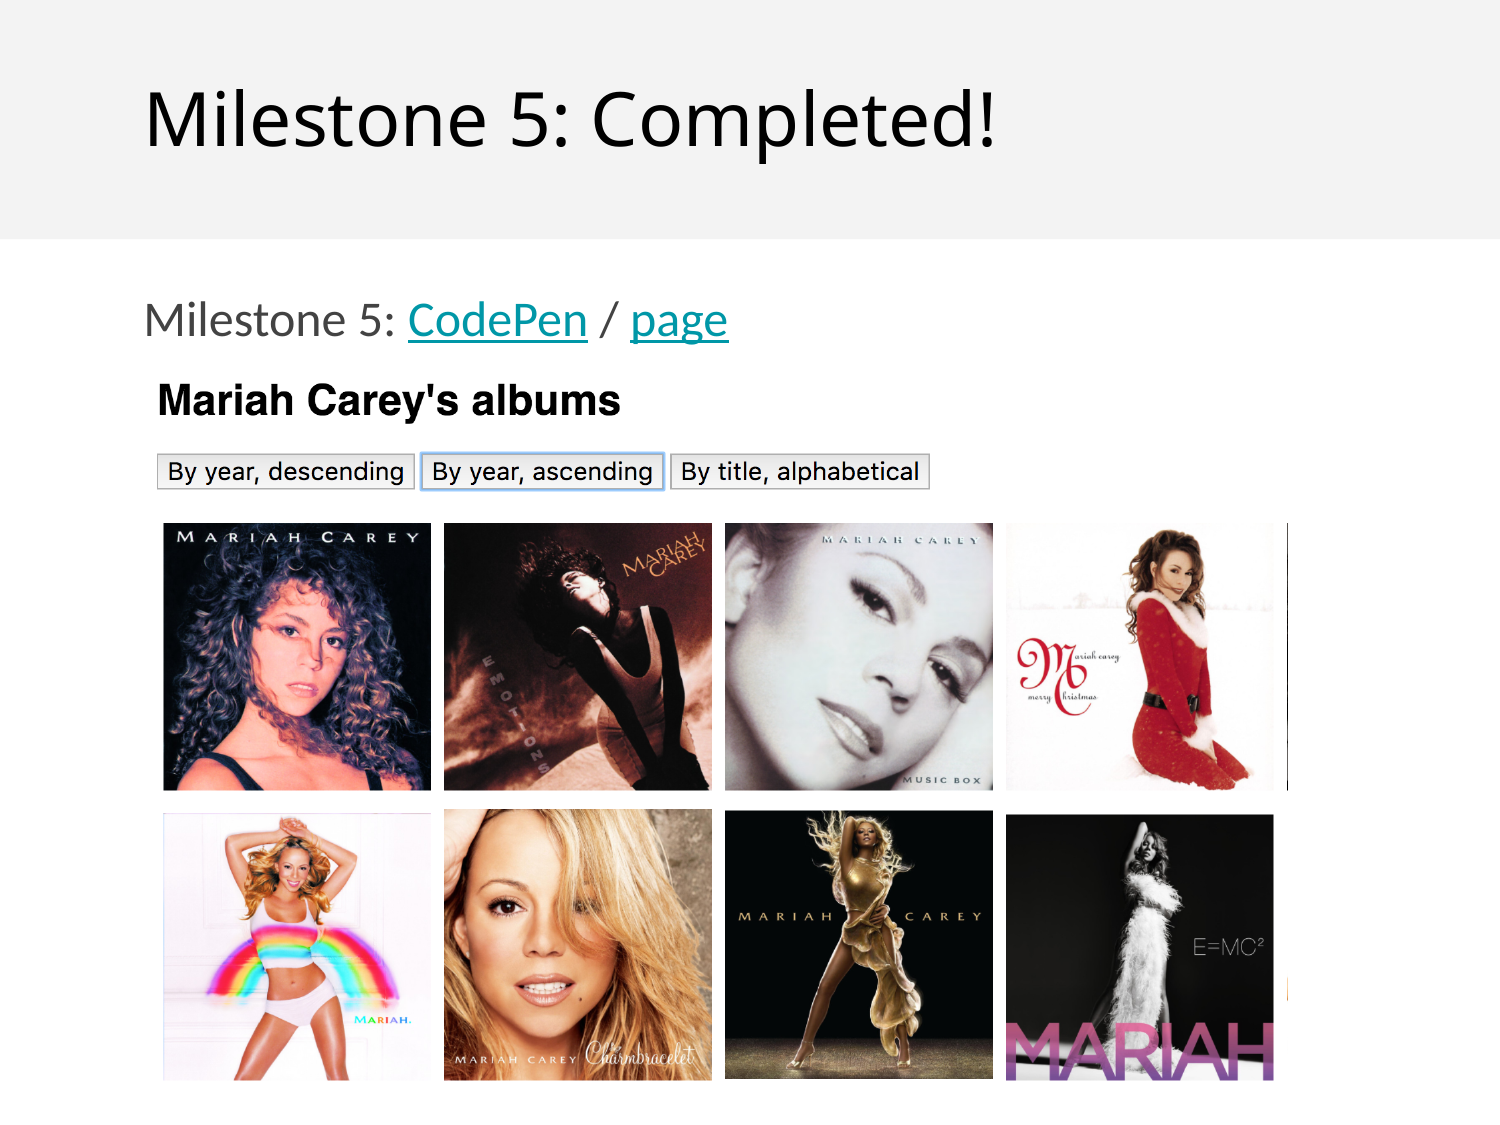

Milestone 5: Completed!
# Milestone 5: CodePen / page